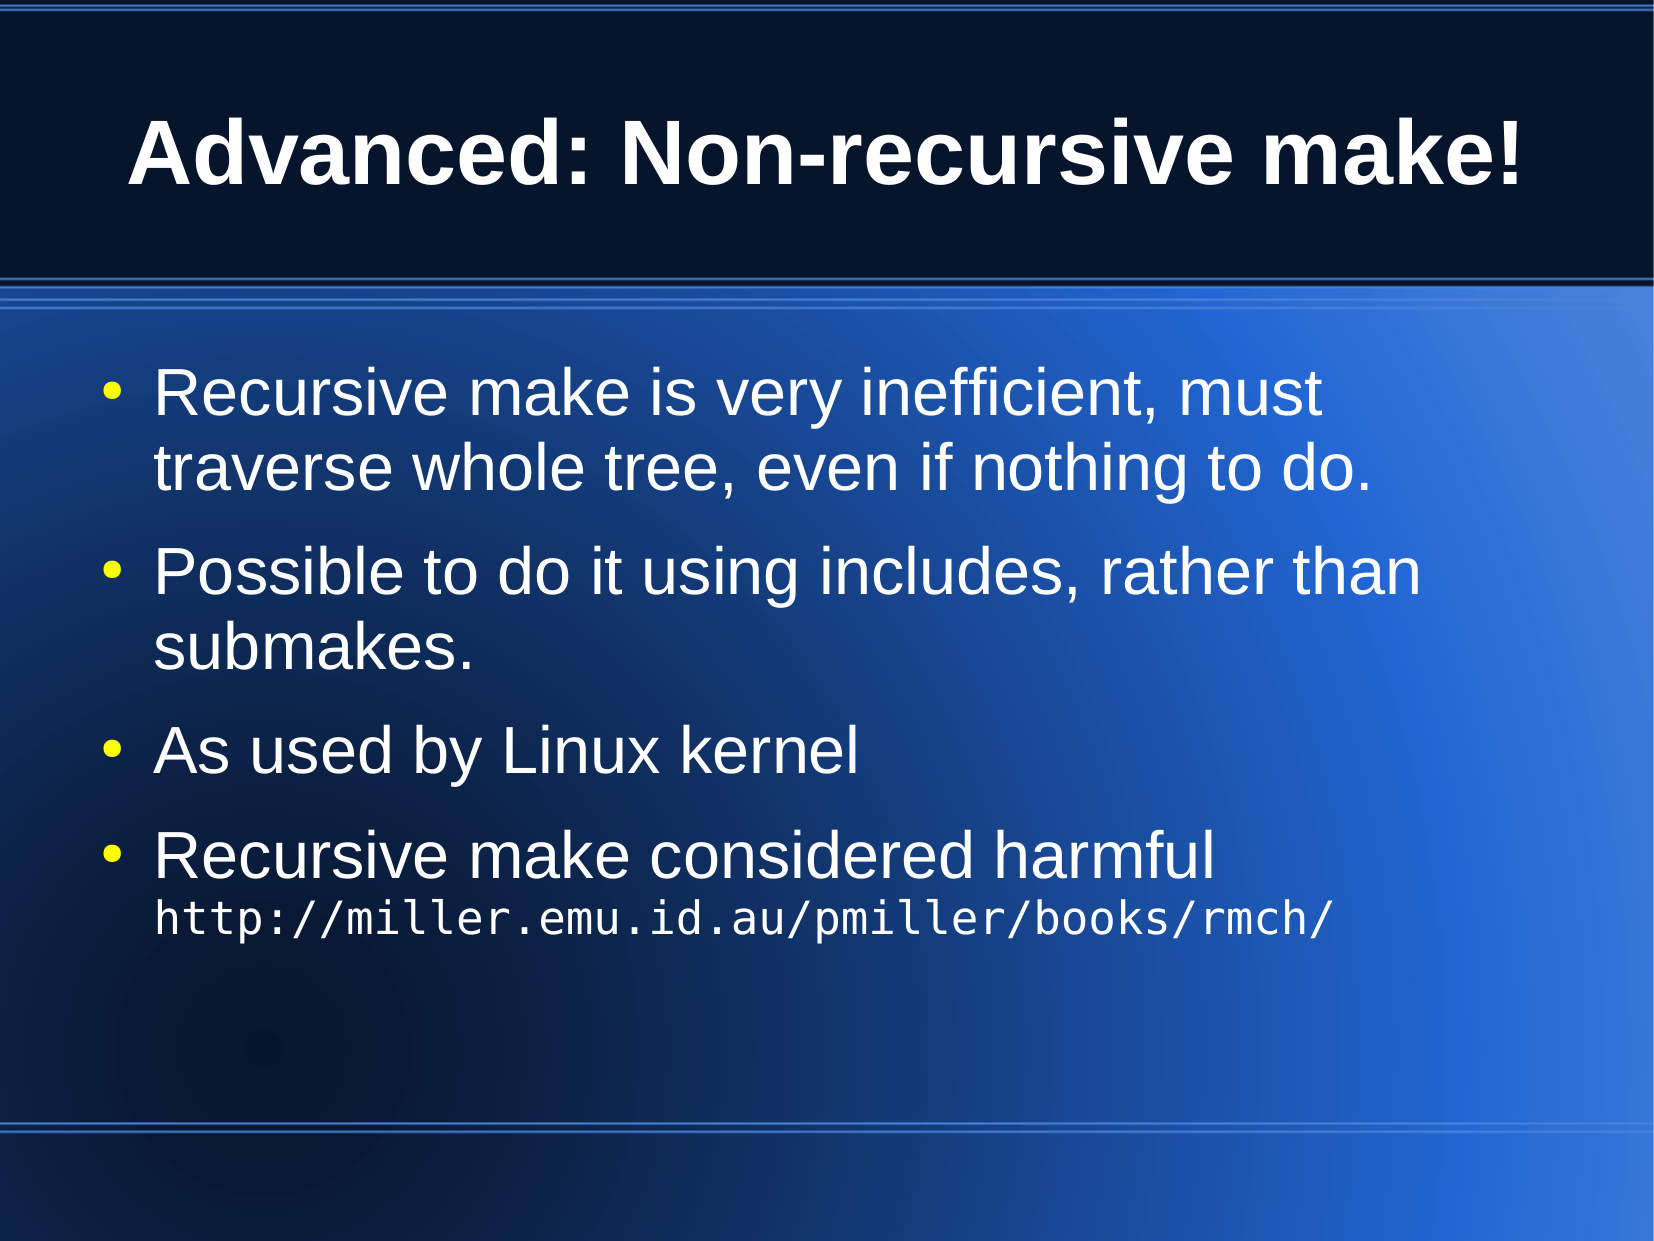

# Advanced: Non-recursive make!
Recursive make is very inefficient, must traverse whole tree, even if nothing to do.
Possible to do it using includes, rather than submakes.
As used by Linux kernel
Recursive make considered harmful
http://miller.emu.id.au/pmiller/books/rmch/